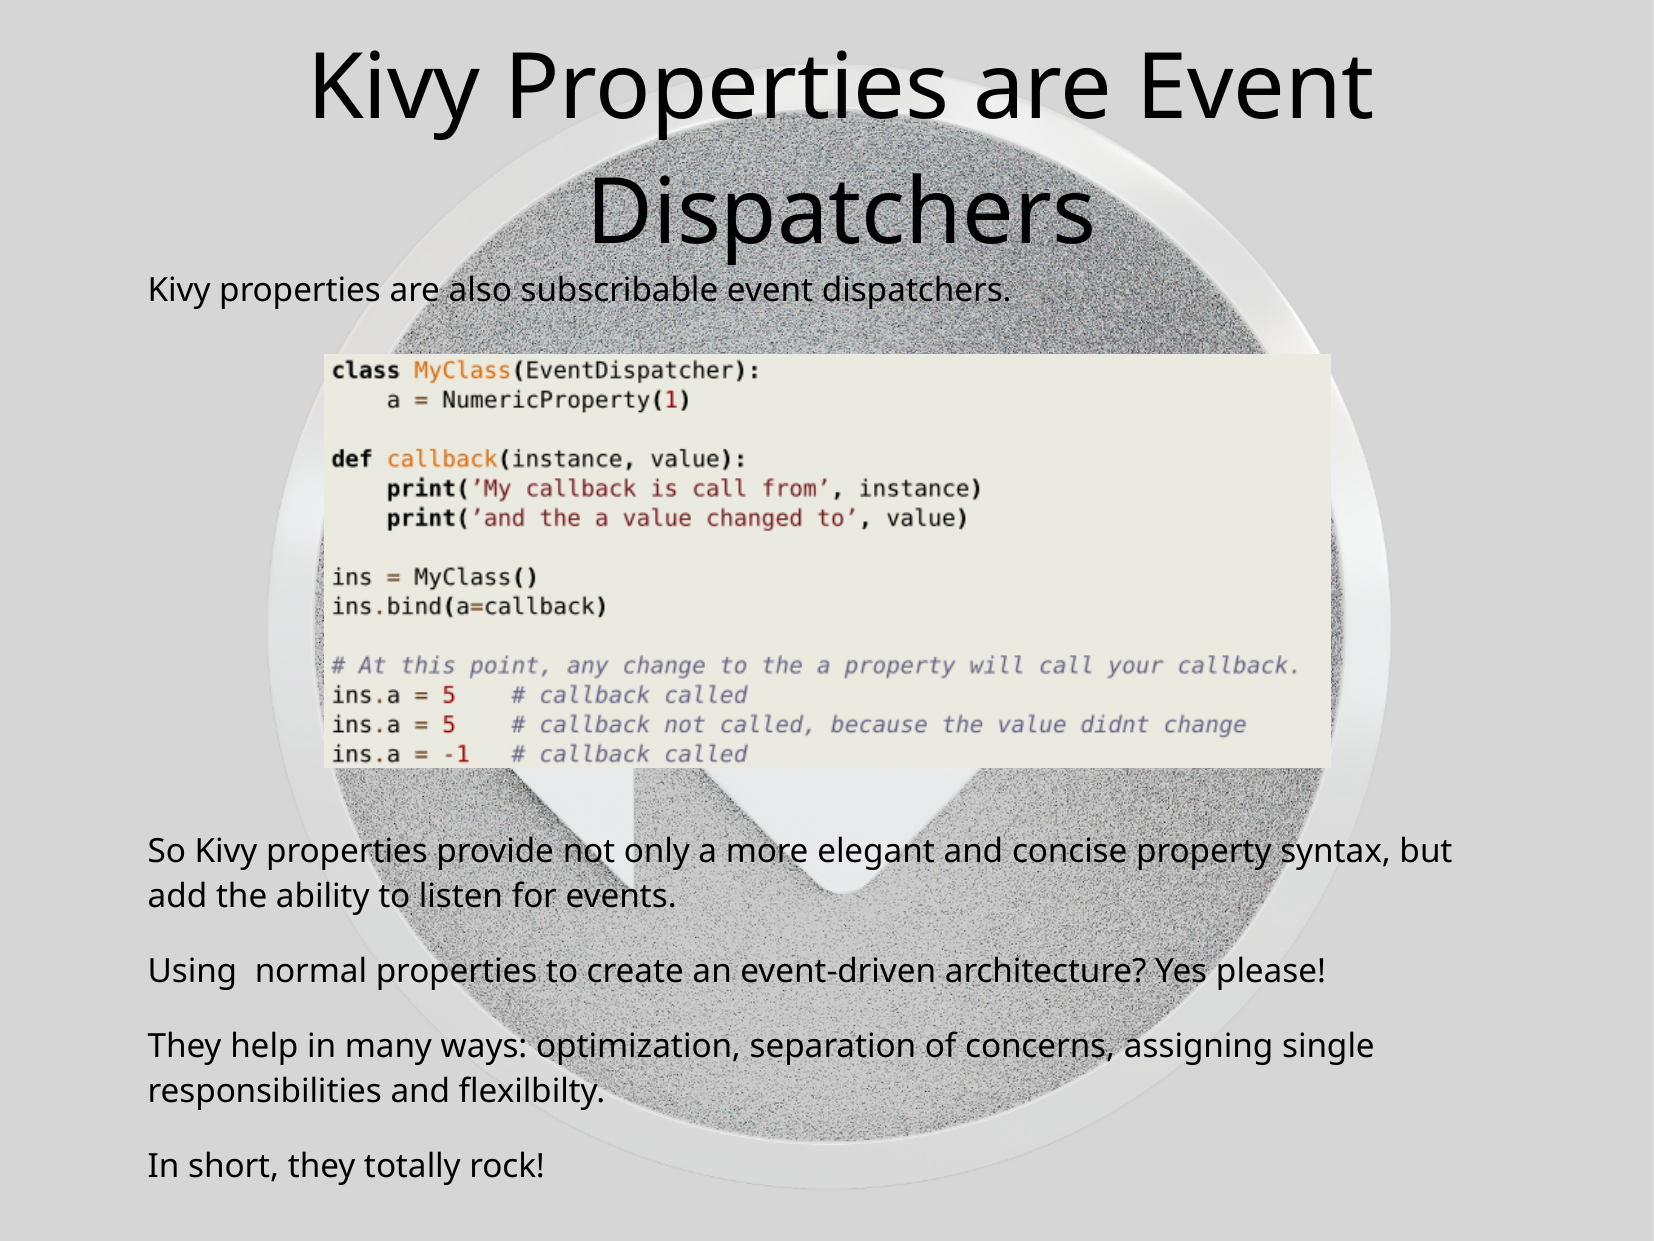

# Kivy Properties are Event Dispatchers
Kivy properties are also subscribable event dispatchers.
So Kivy properties provide not only a more elegant and concise property syntax, but add the ability to listen for events.
Using normal properties to create an event-driven architecture? Yes please!
They help in many ways: optimization, separation of concerns, assigning single responsibilities and flexilbilty.
In short, they totally rock!